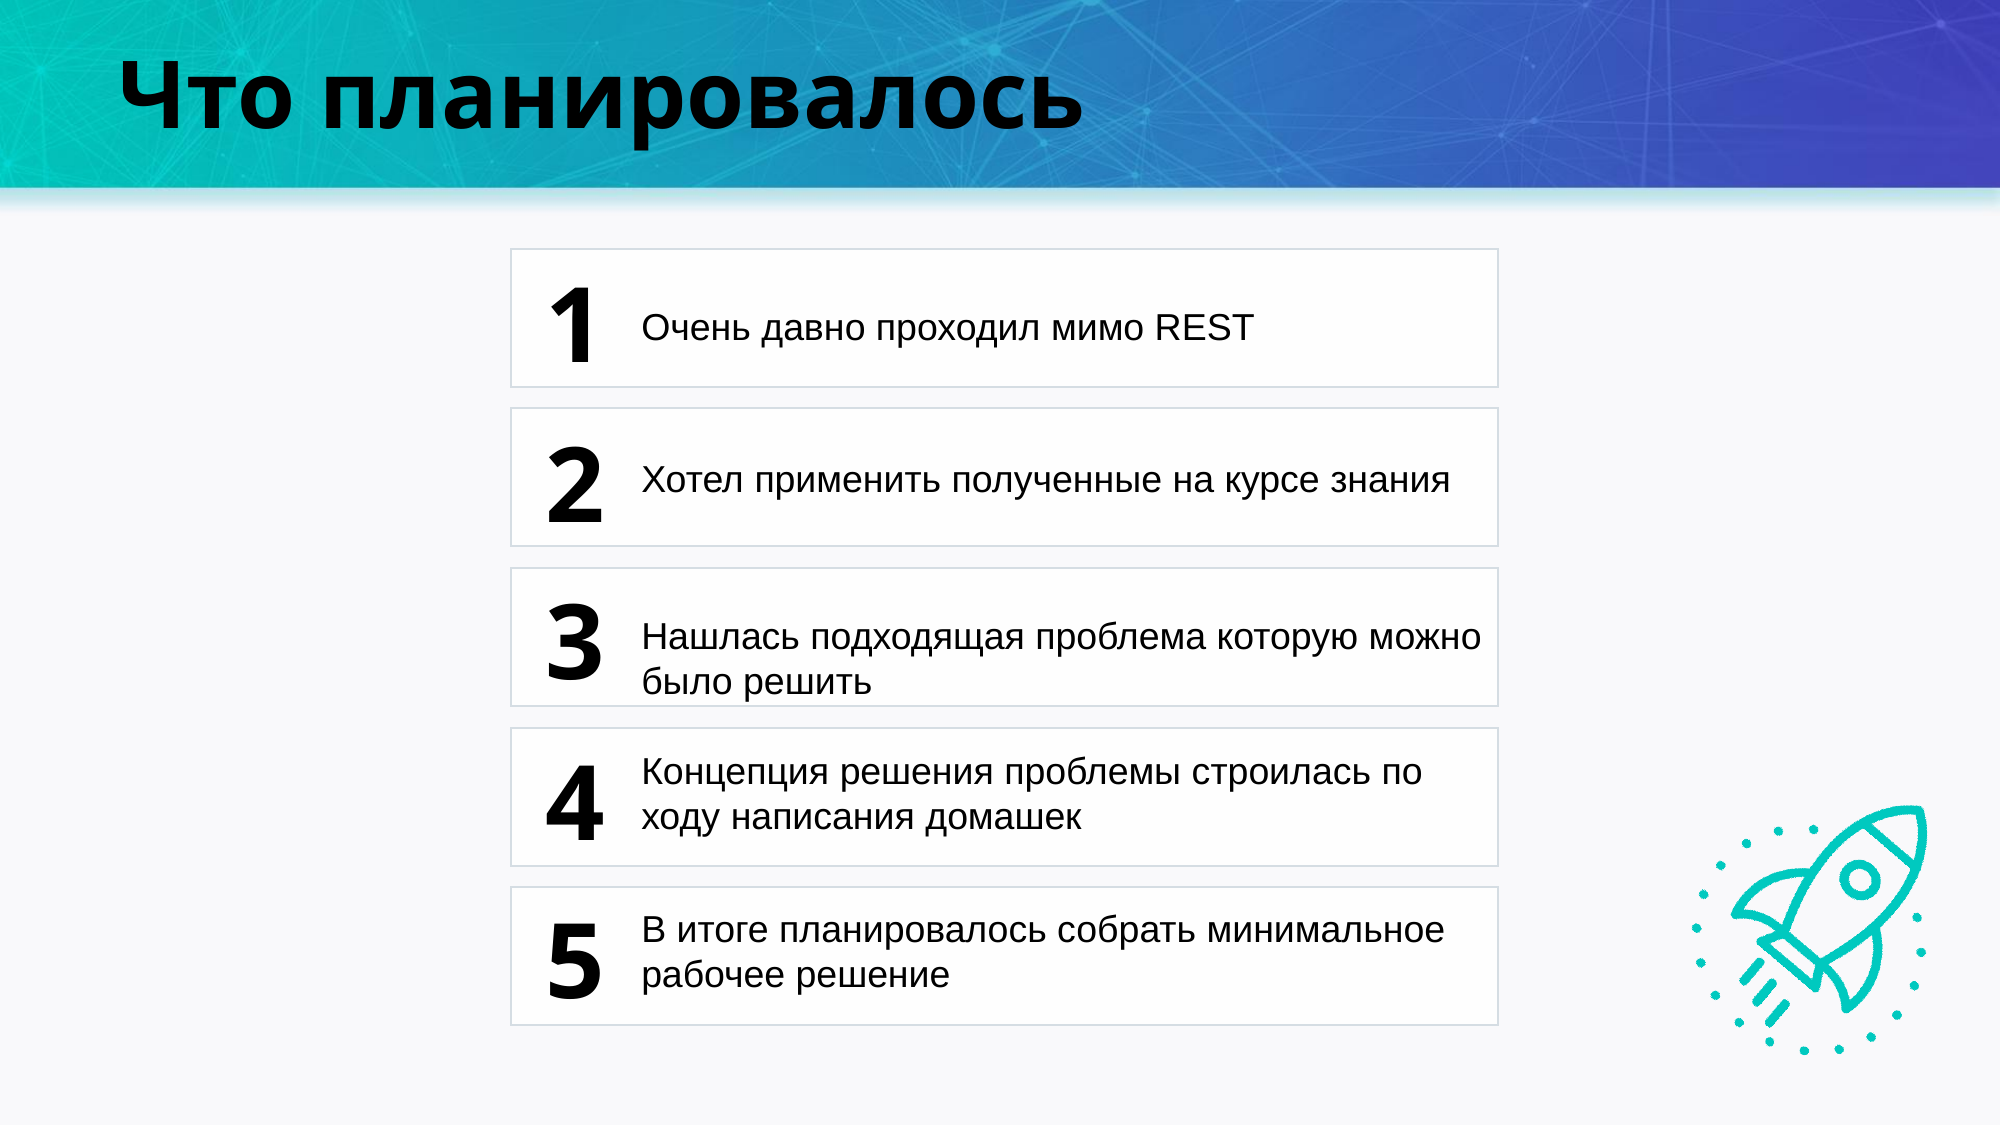

Что планировалось
1
Очень давно проходил мимо REST
2
Хотел применить полученные на курсе знания
3
Нашлась подходящая проблема которую можно
было решить
4
Концепция решения проблемы строилась по
ходу написания домашек
5
В итоге планировалось собрать минимальное
рабочее решение